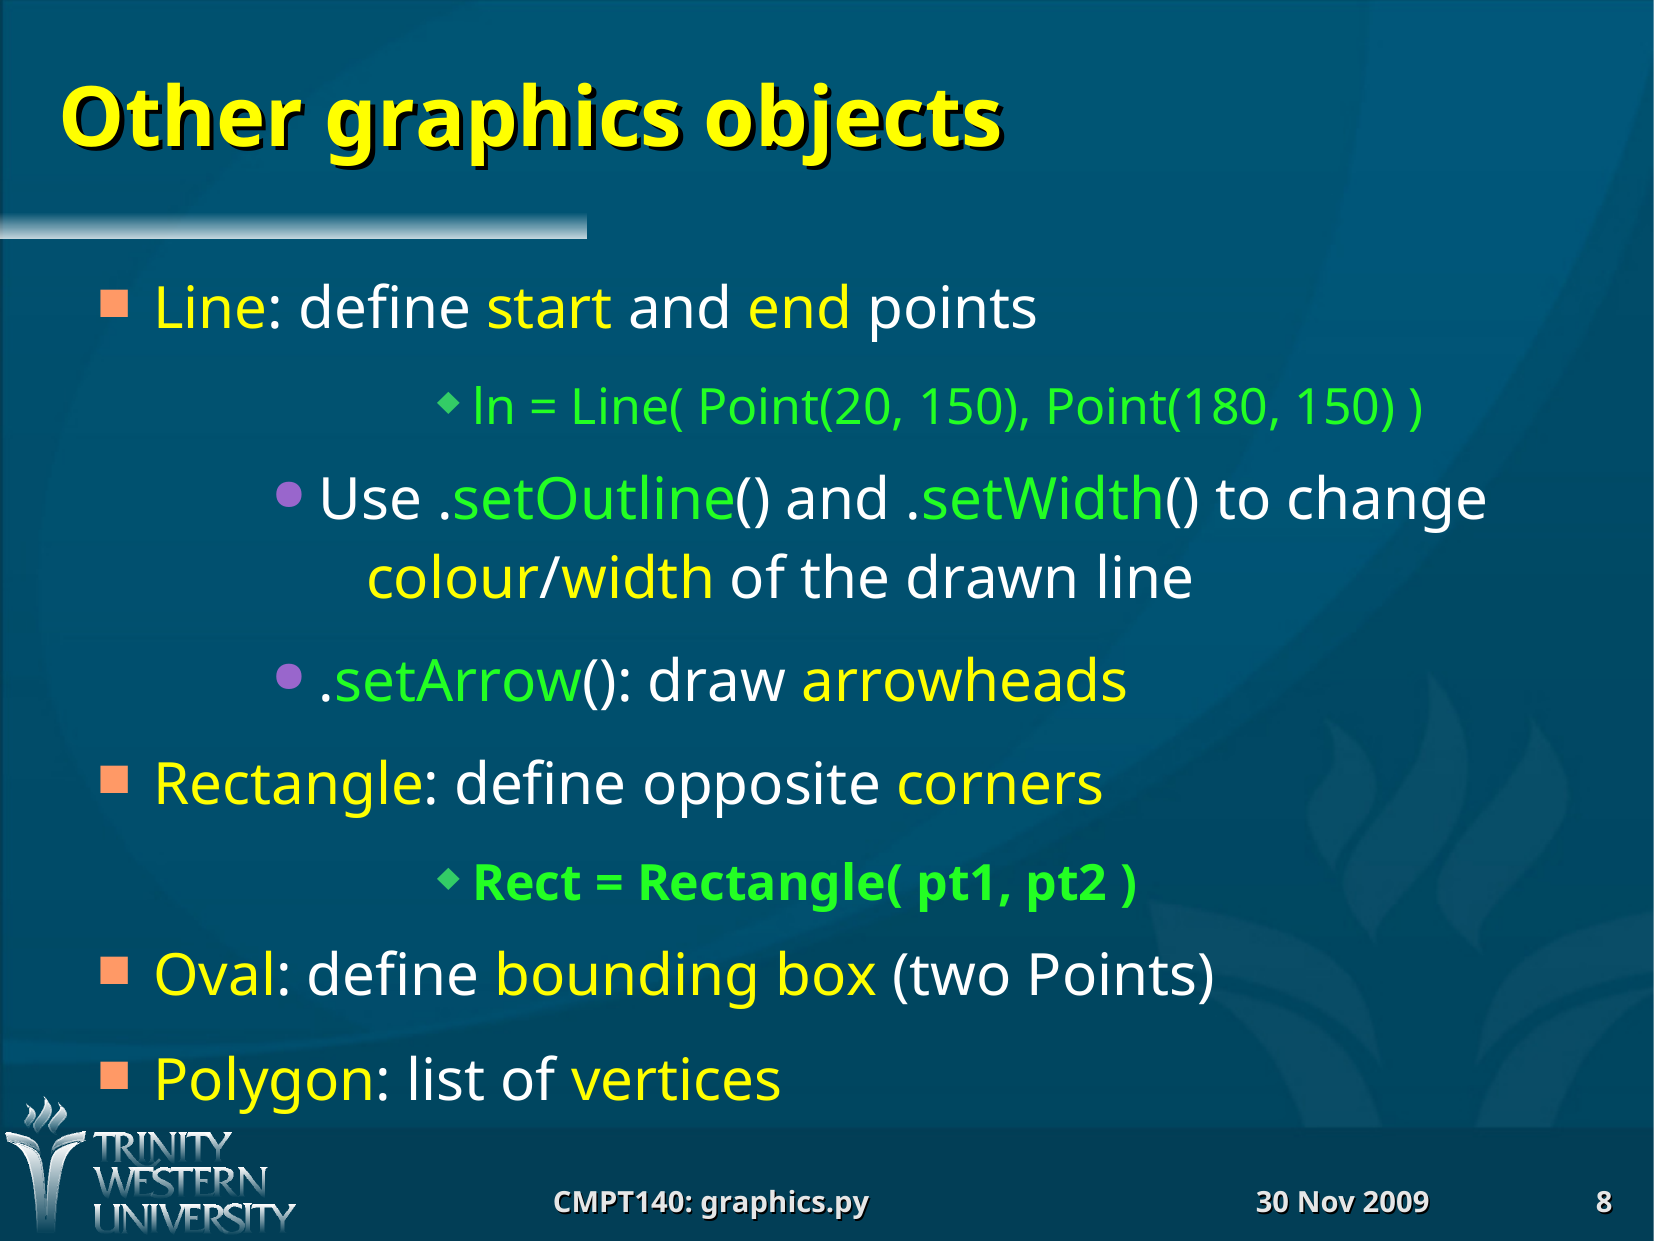

# Other graphics objects
Line: define start and end points
ln = Line( Point(20, 150), Point(180, 150) )
Use .setOutline() and .setWidth() to change colour/width of the drawn line
.setArrow(): draw arrowheads
Rectangle: define opposite corners
Rect = Rectangle( pt1, pt2 )
Oval: define bounding box (two Points)
Polygon: list of vertices
CMPT140: graphics.py
30 Nov 2009
8